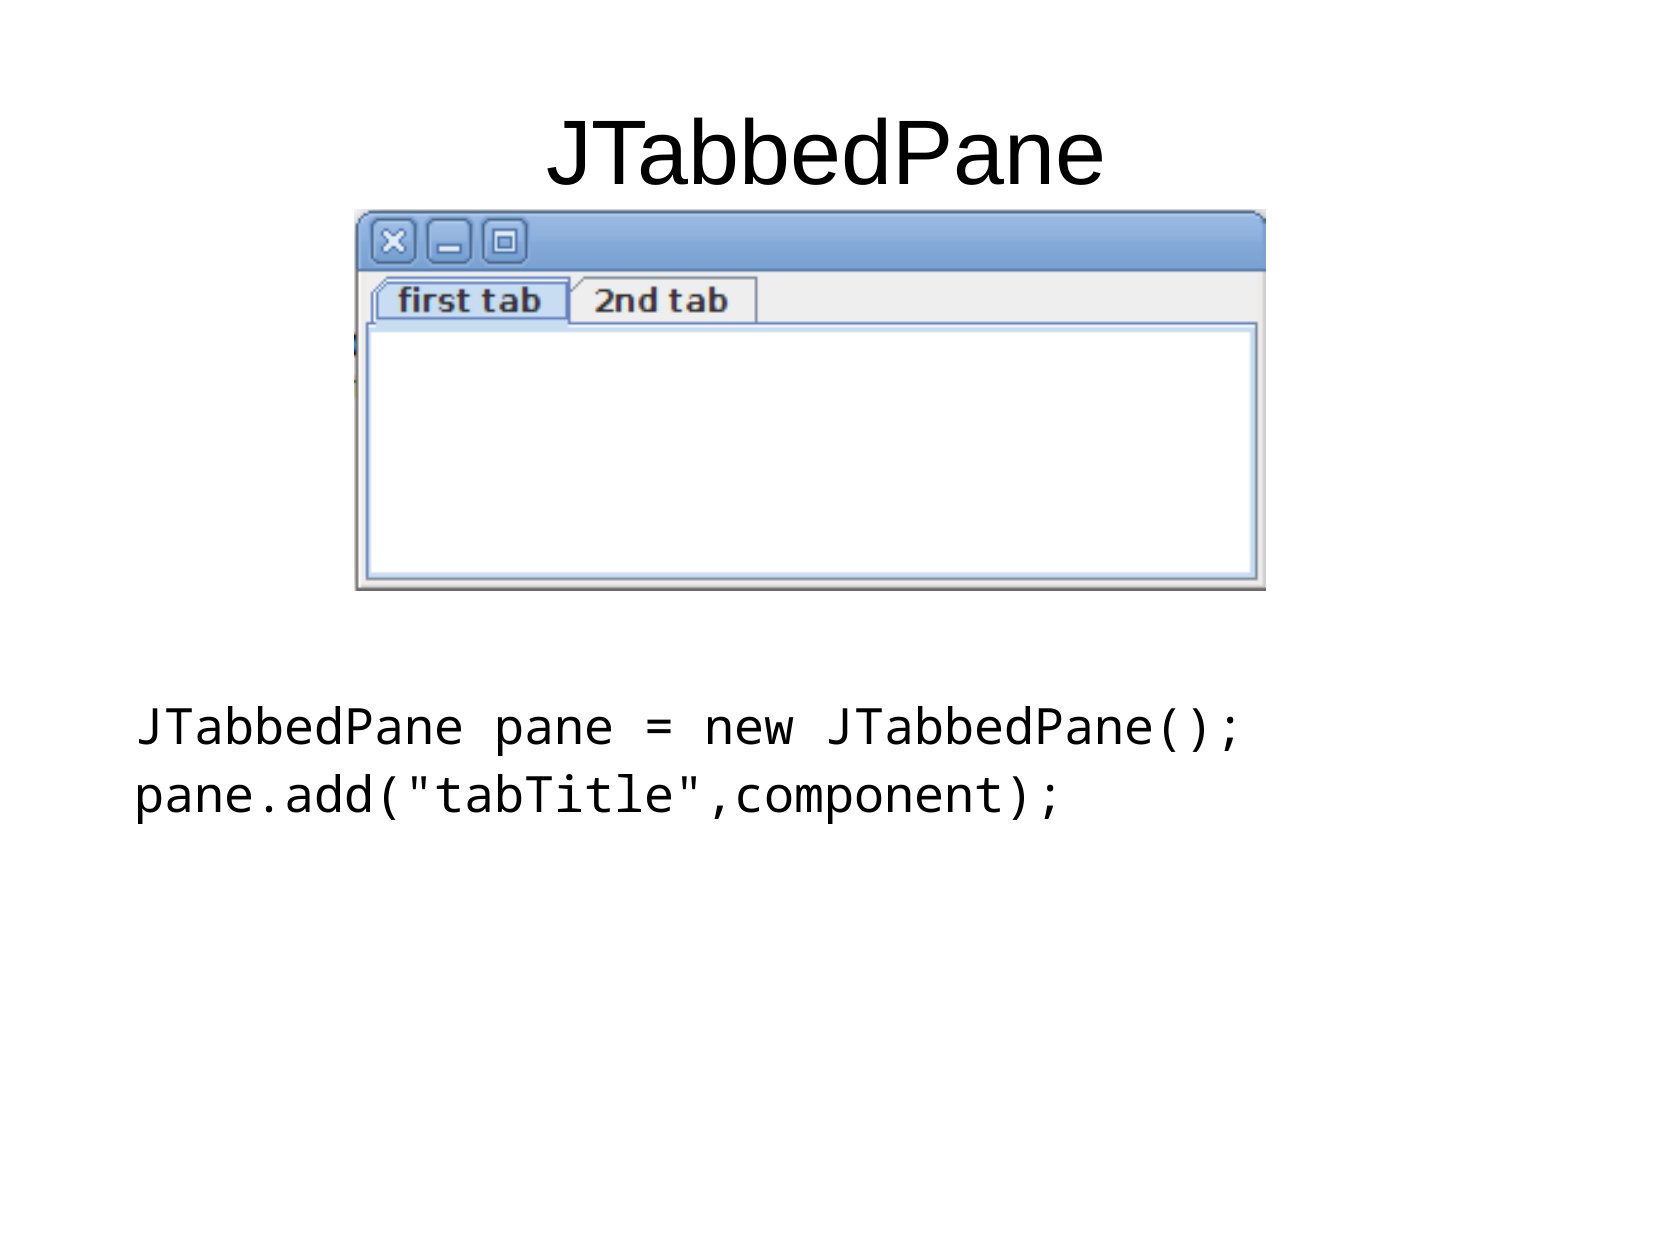

# JTabbedPane
JTabbedPane pane = new JTabbedPane();
pane.add("tabTitle",component);